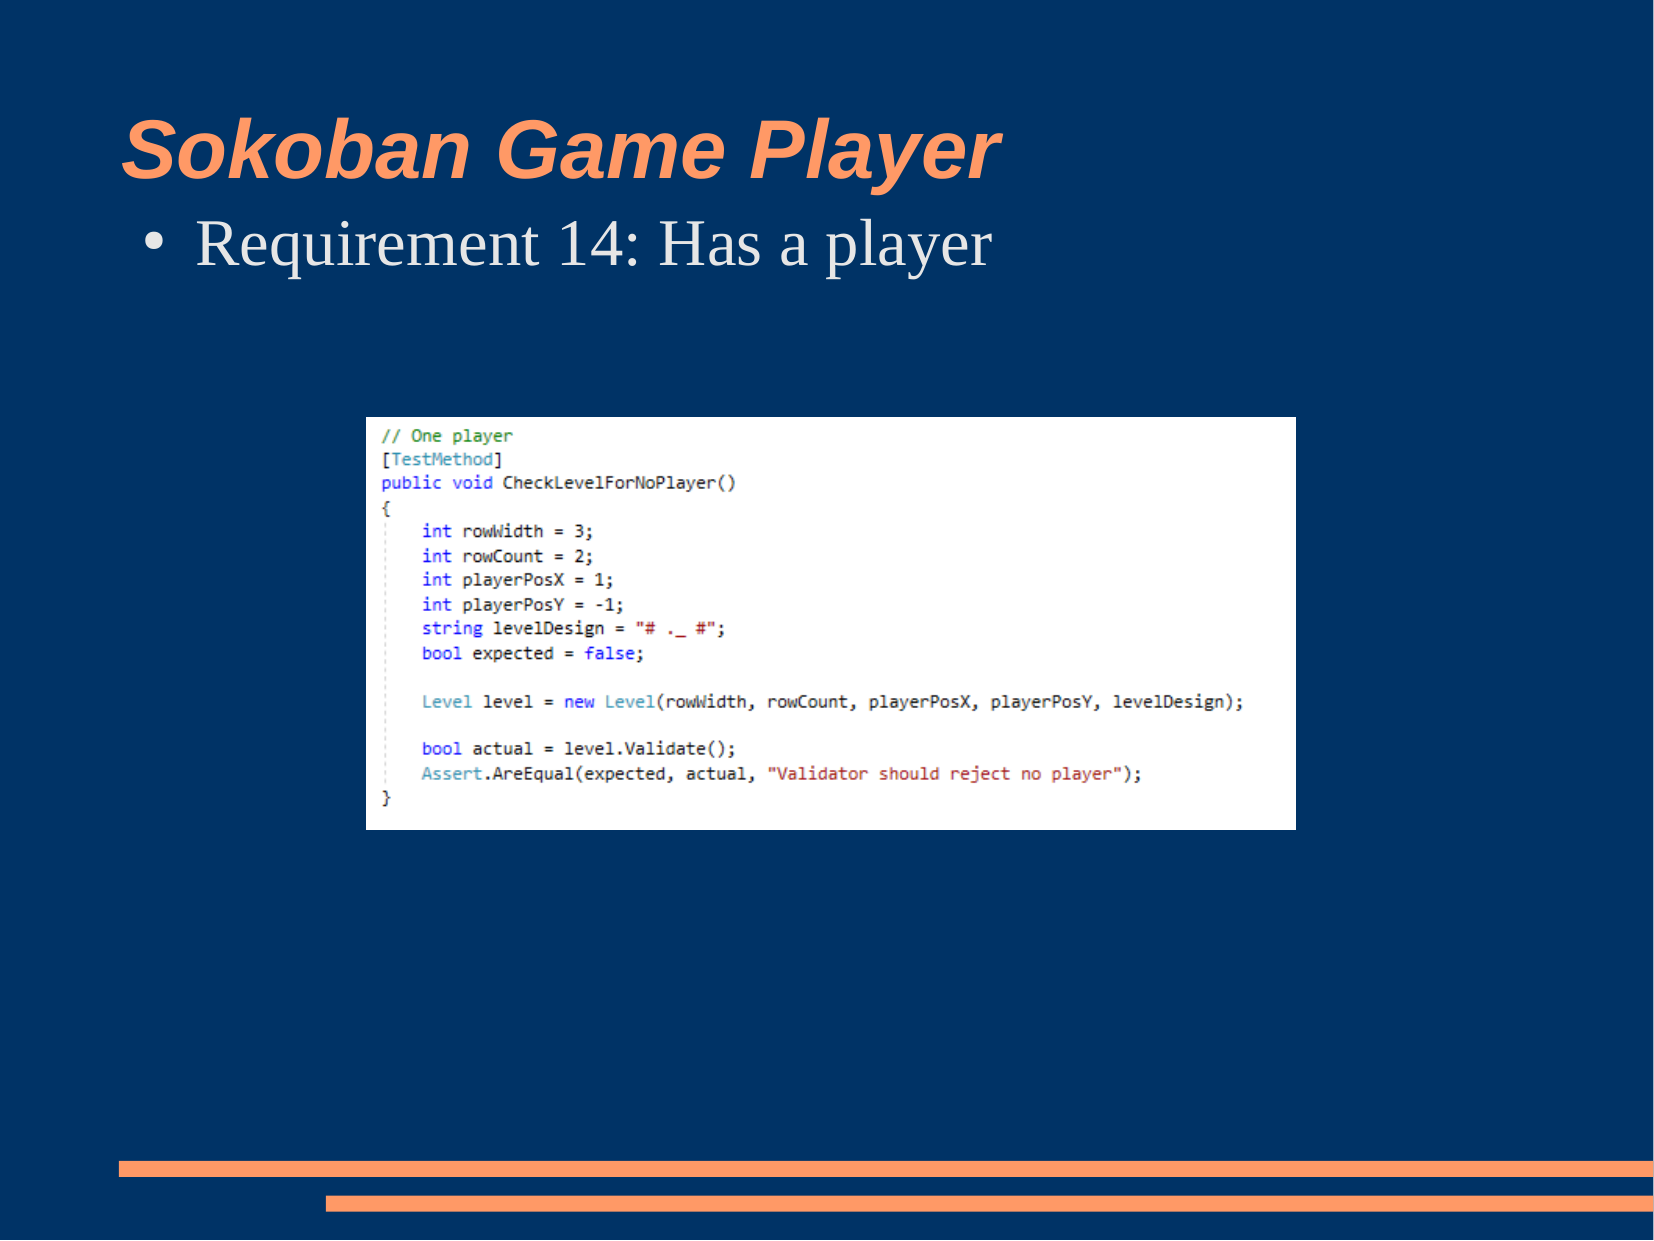

# Sokoban Game Player
Requirement 14: Has a player